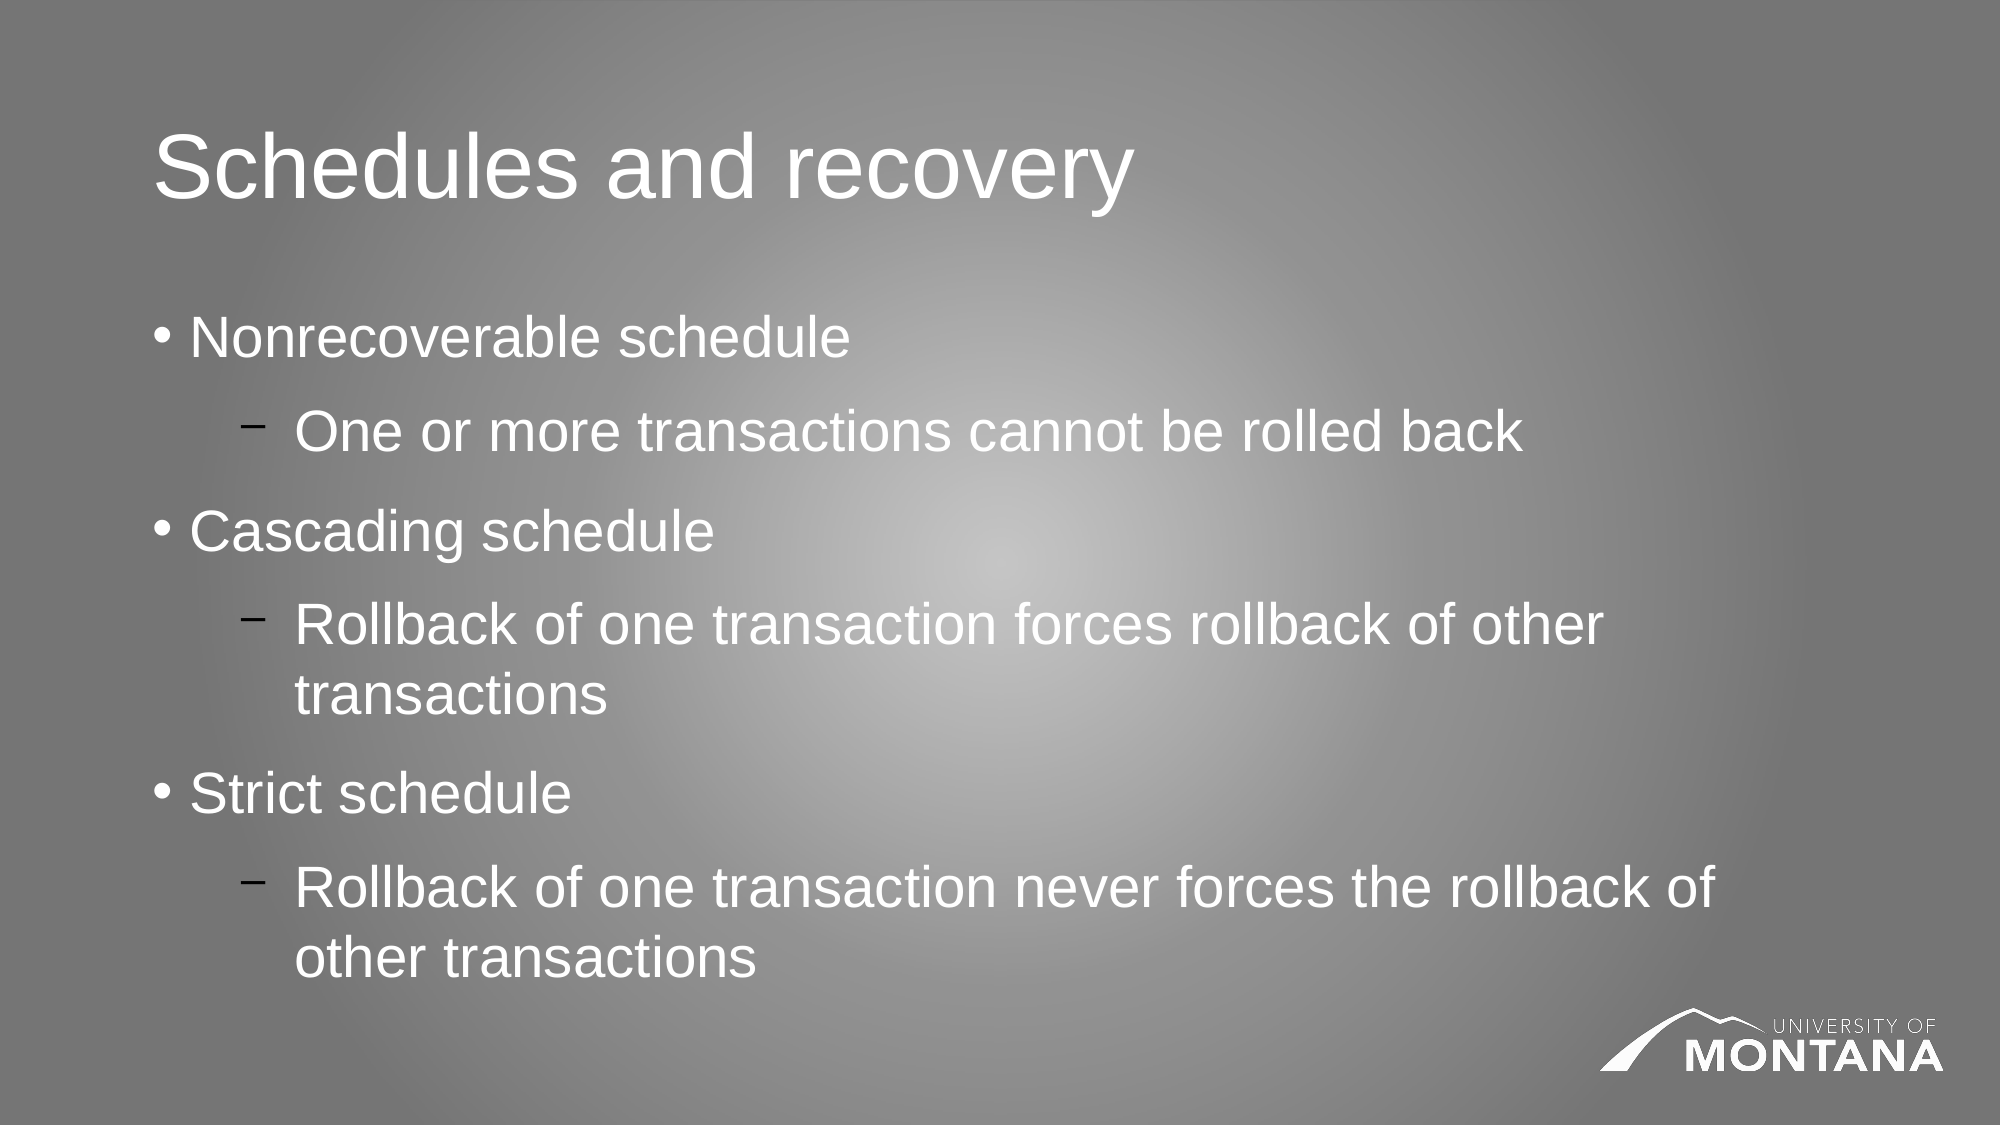

# Schedules and recovery
Nonrecoverable schedule
One or more transactions cannot be rolled back
Cascading schedule
Rollback of one transaction forces rollback of other transactions
Strict schedule
Rollback of one transaction never forces the rollback of other transactions